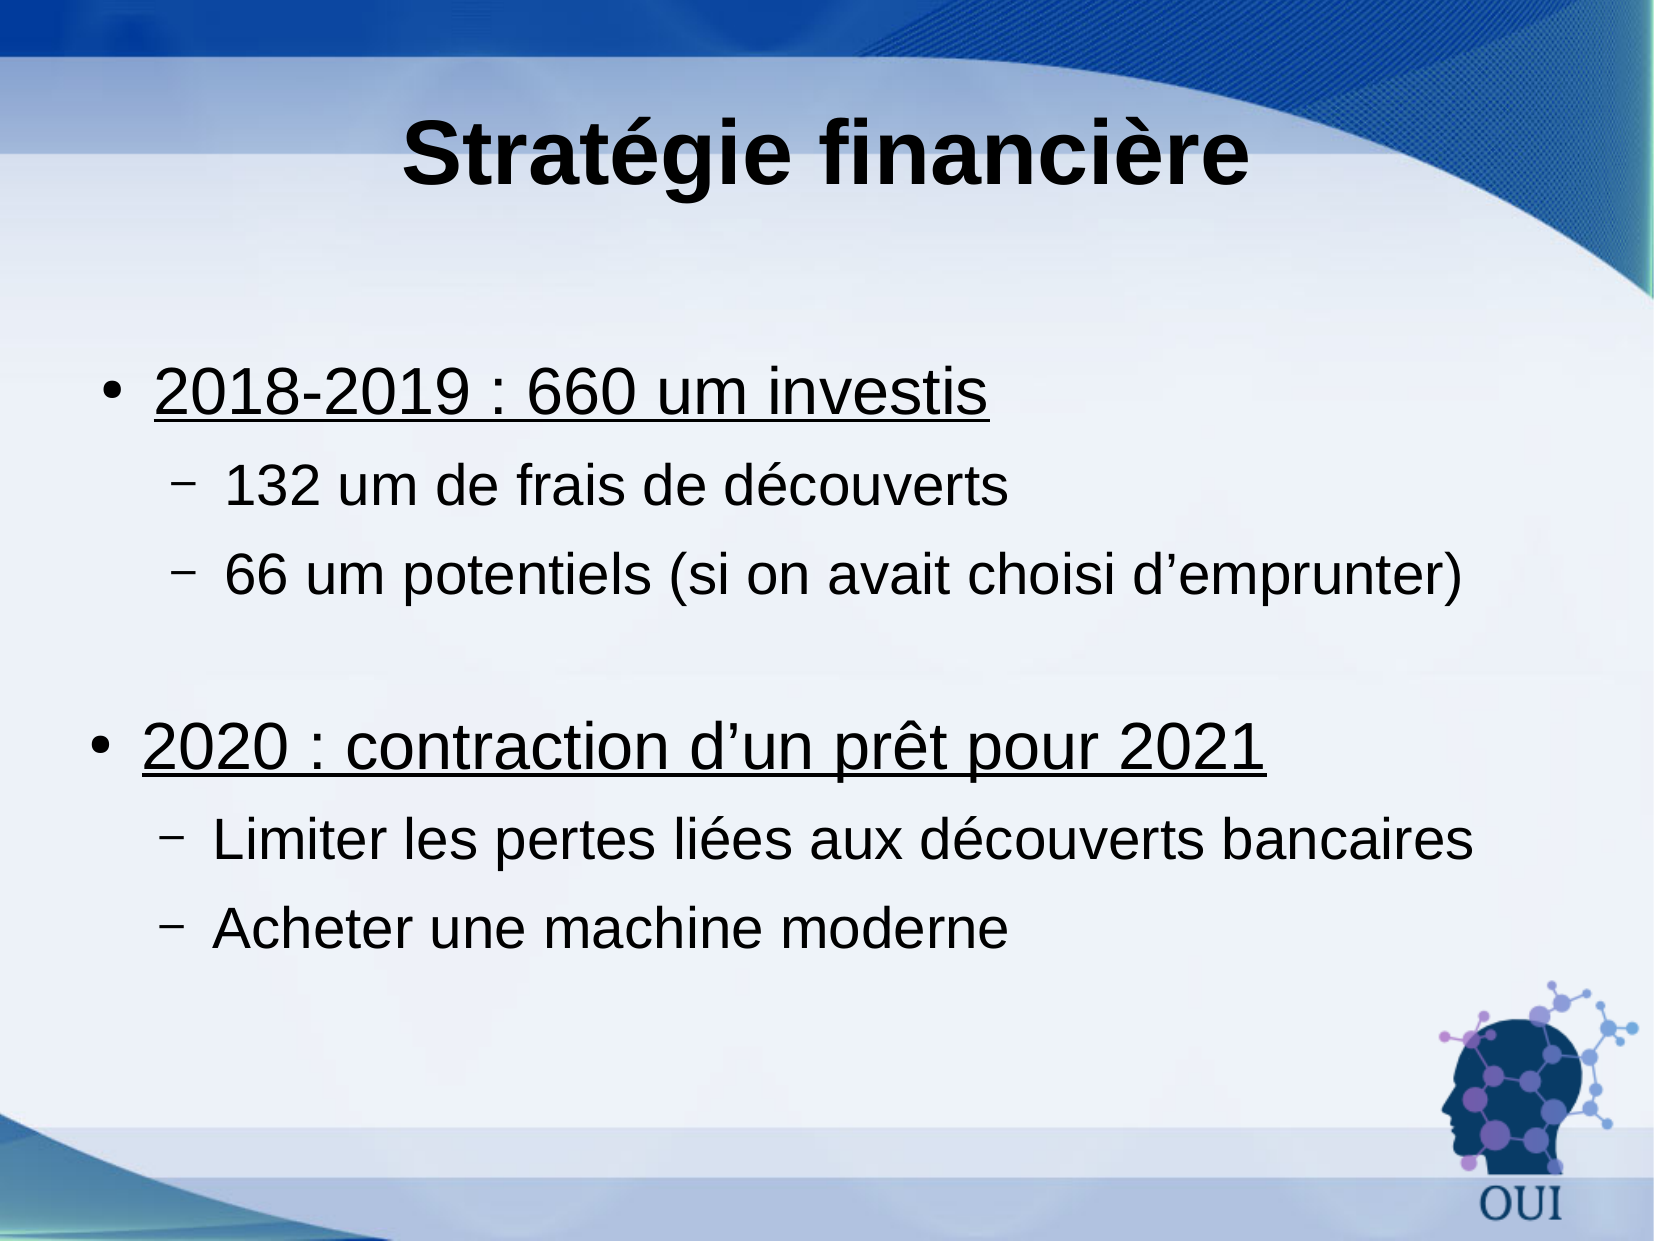

# Stratégie financière
2018-2019 : 660 um investis
132 um de frais de découverts
66 um potentiels (si on avait choisi d’emprunter)
2020 : contraction d’un prêt pour 2021
Limiter les pertes liées aux découverts bancaires
Acheter une machine moderne